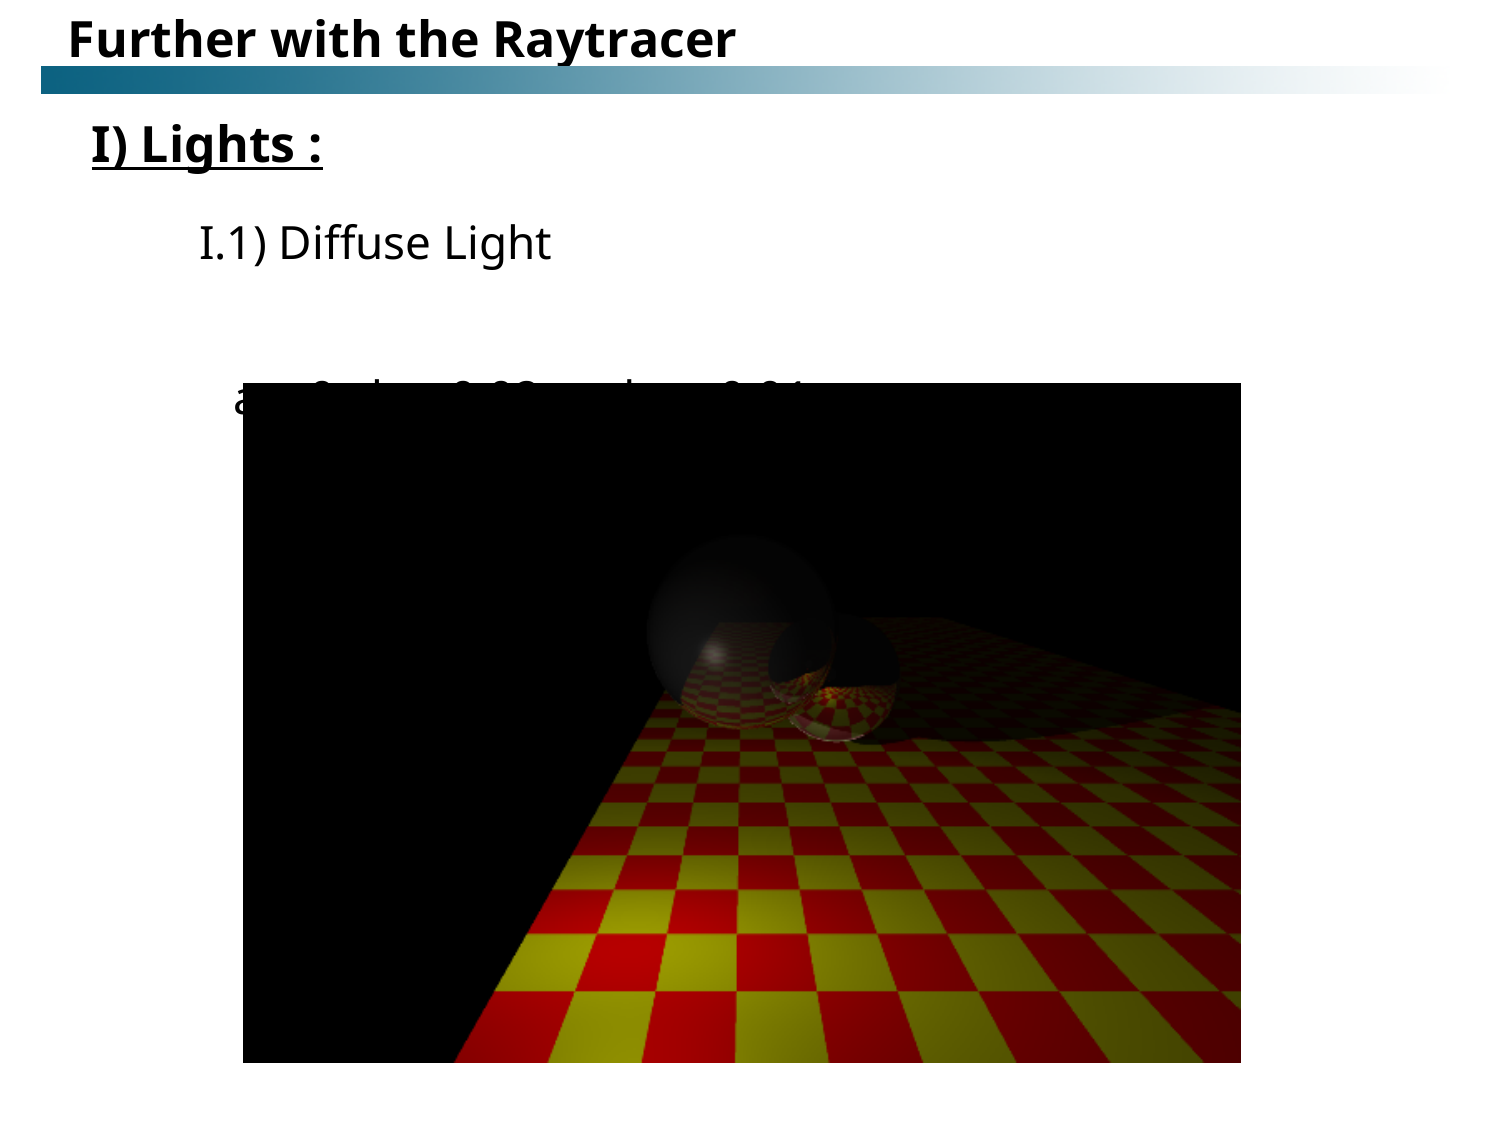

# Further with the Raytracer
I) Lights :
I.1) Diffuse Light
 a = 0 , b = 0.02 and c = 0.01.